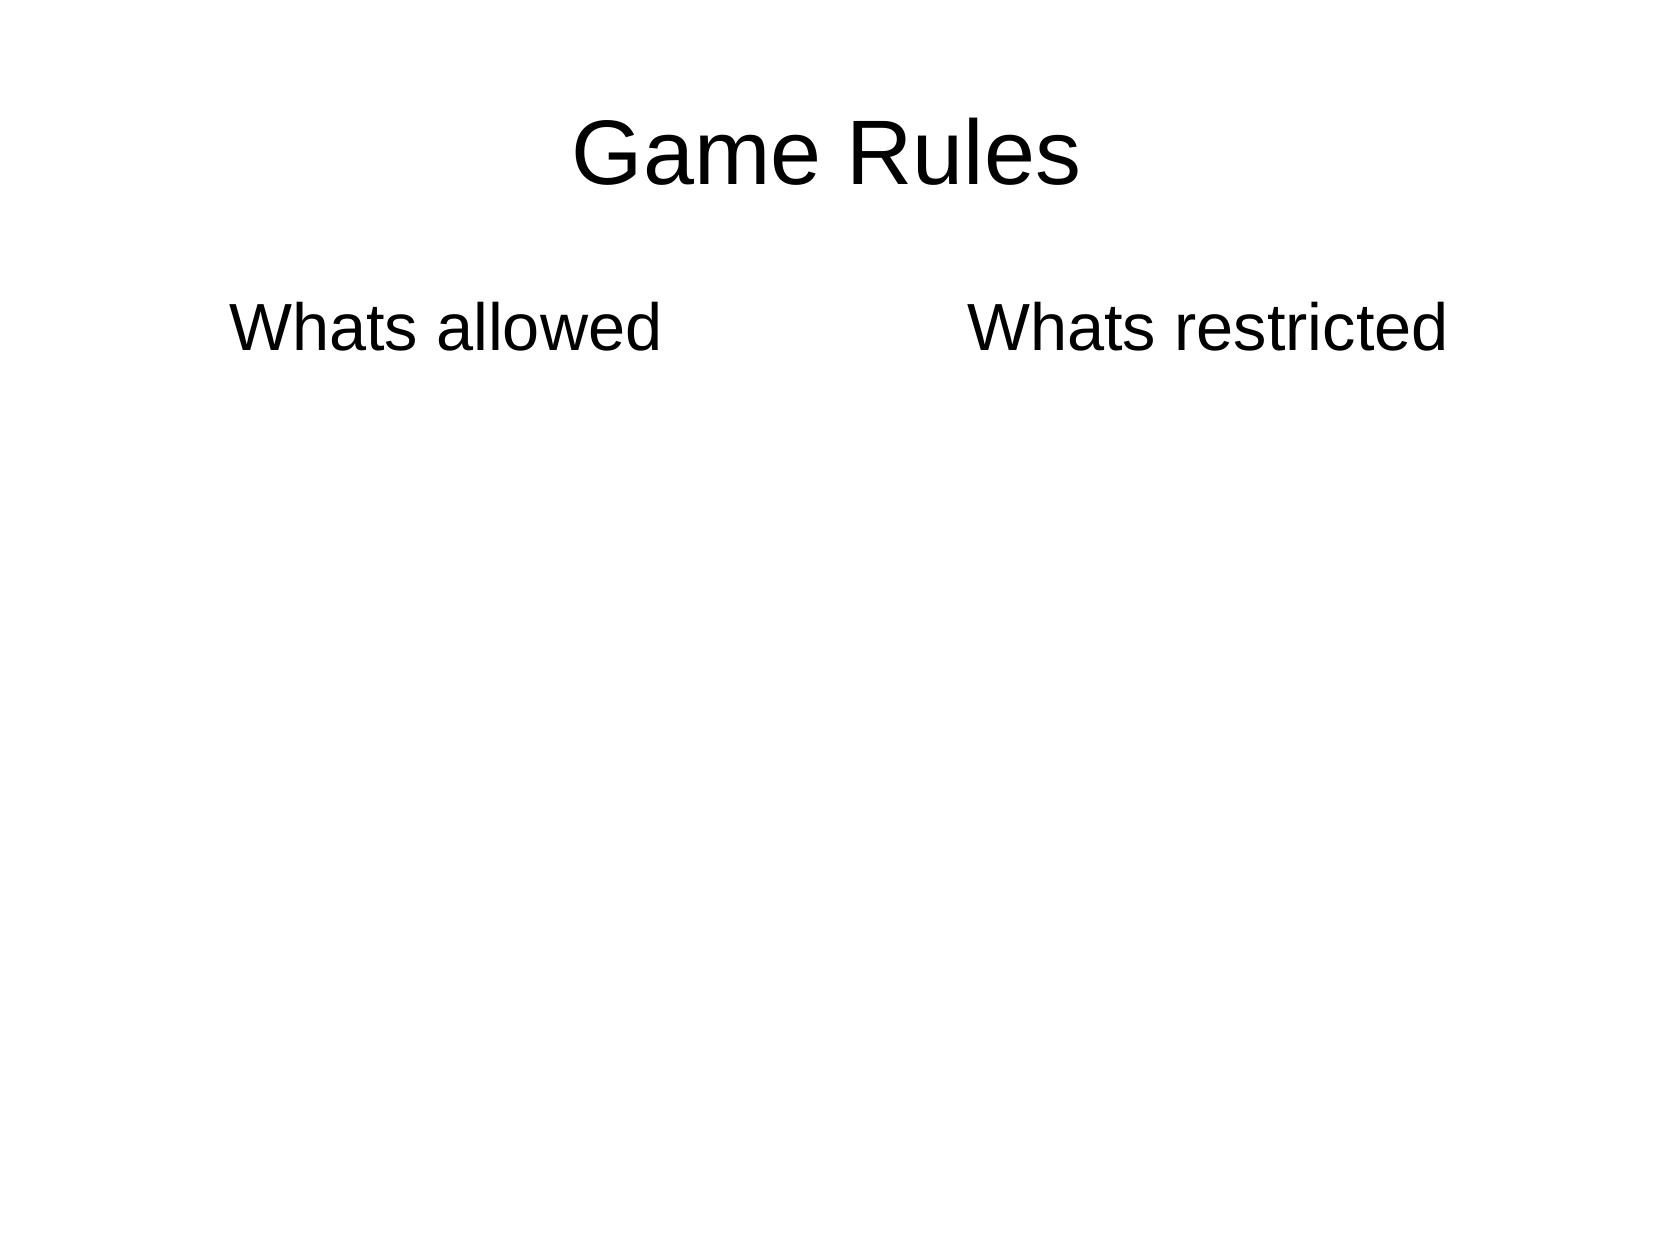

# Game Rules
Whats allowed
Whats restricted